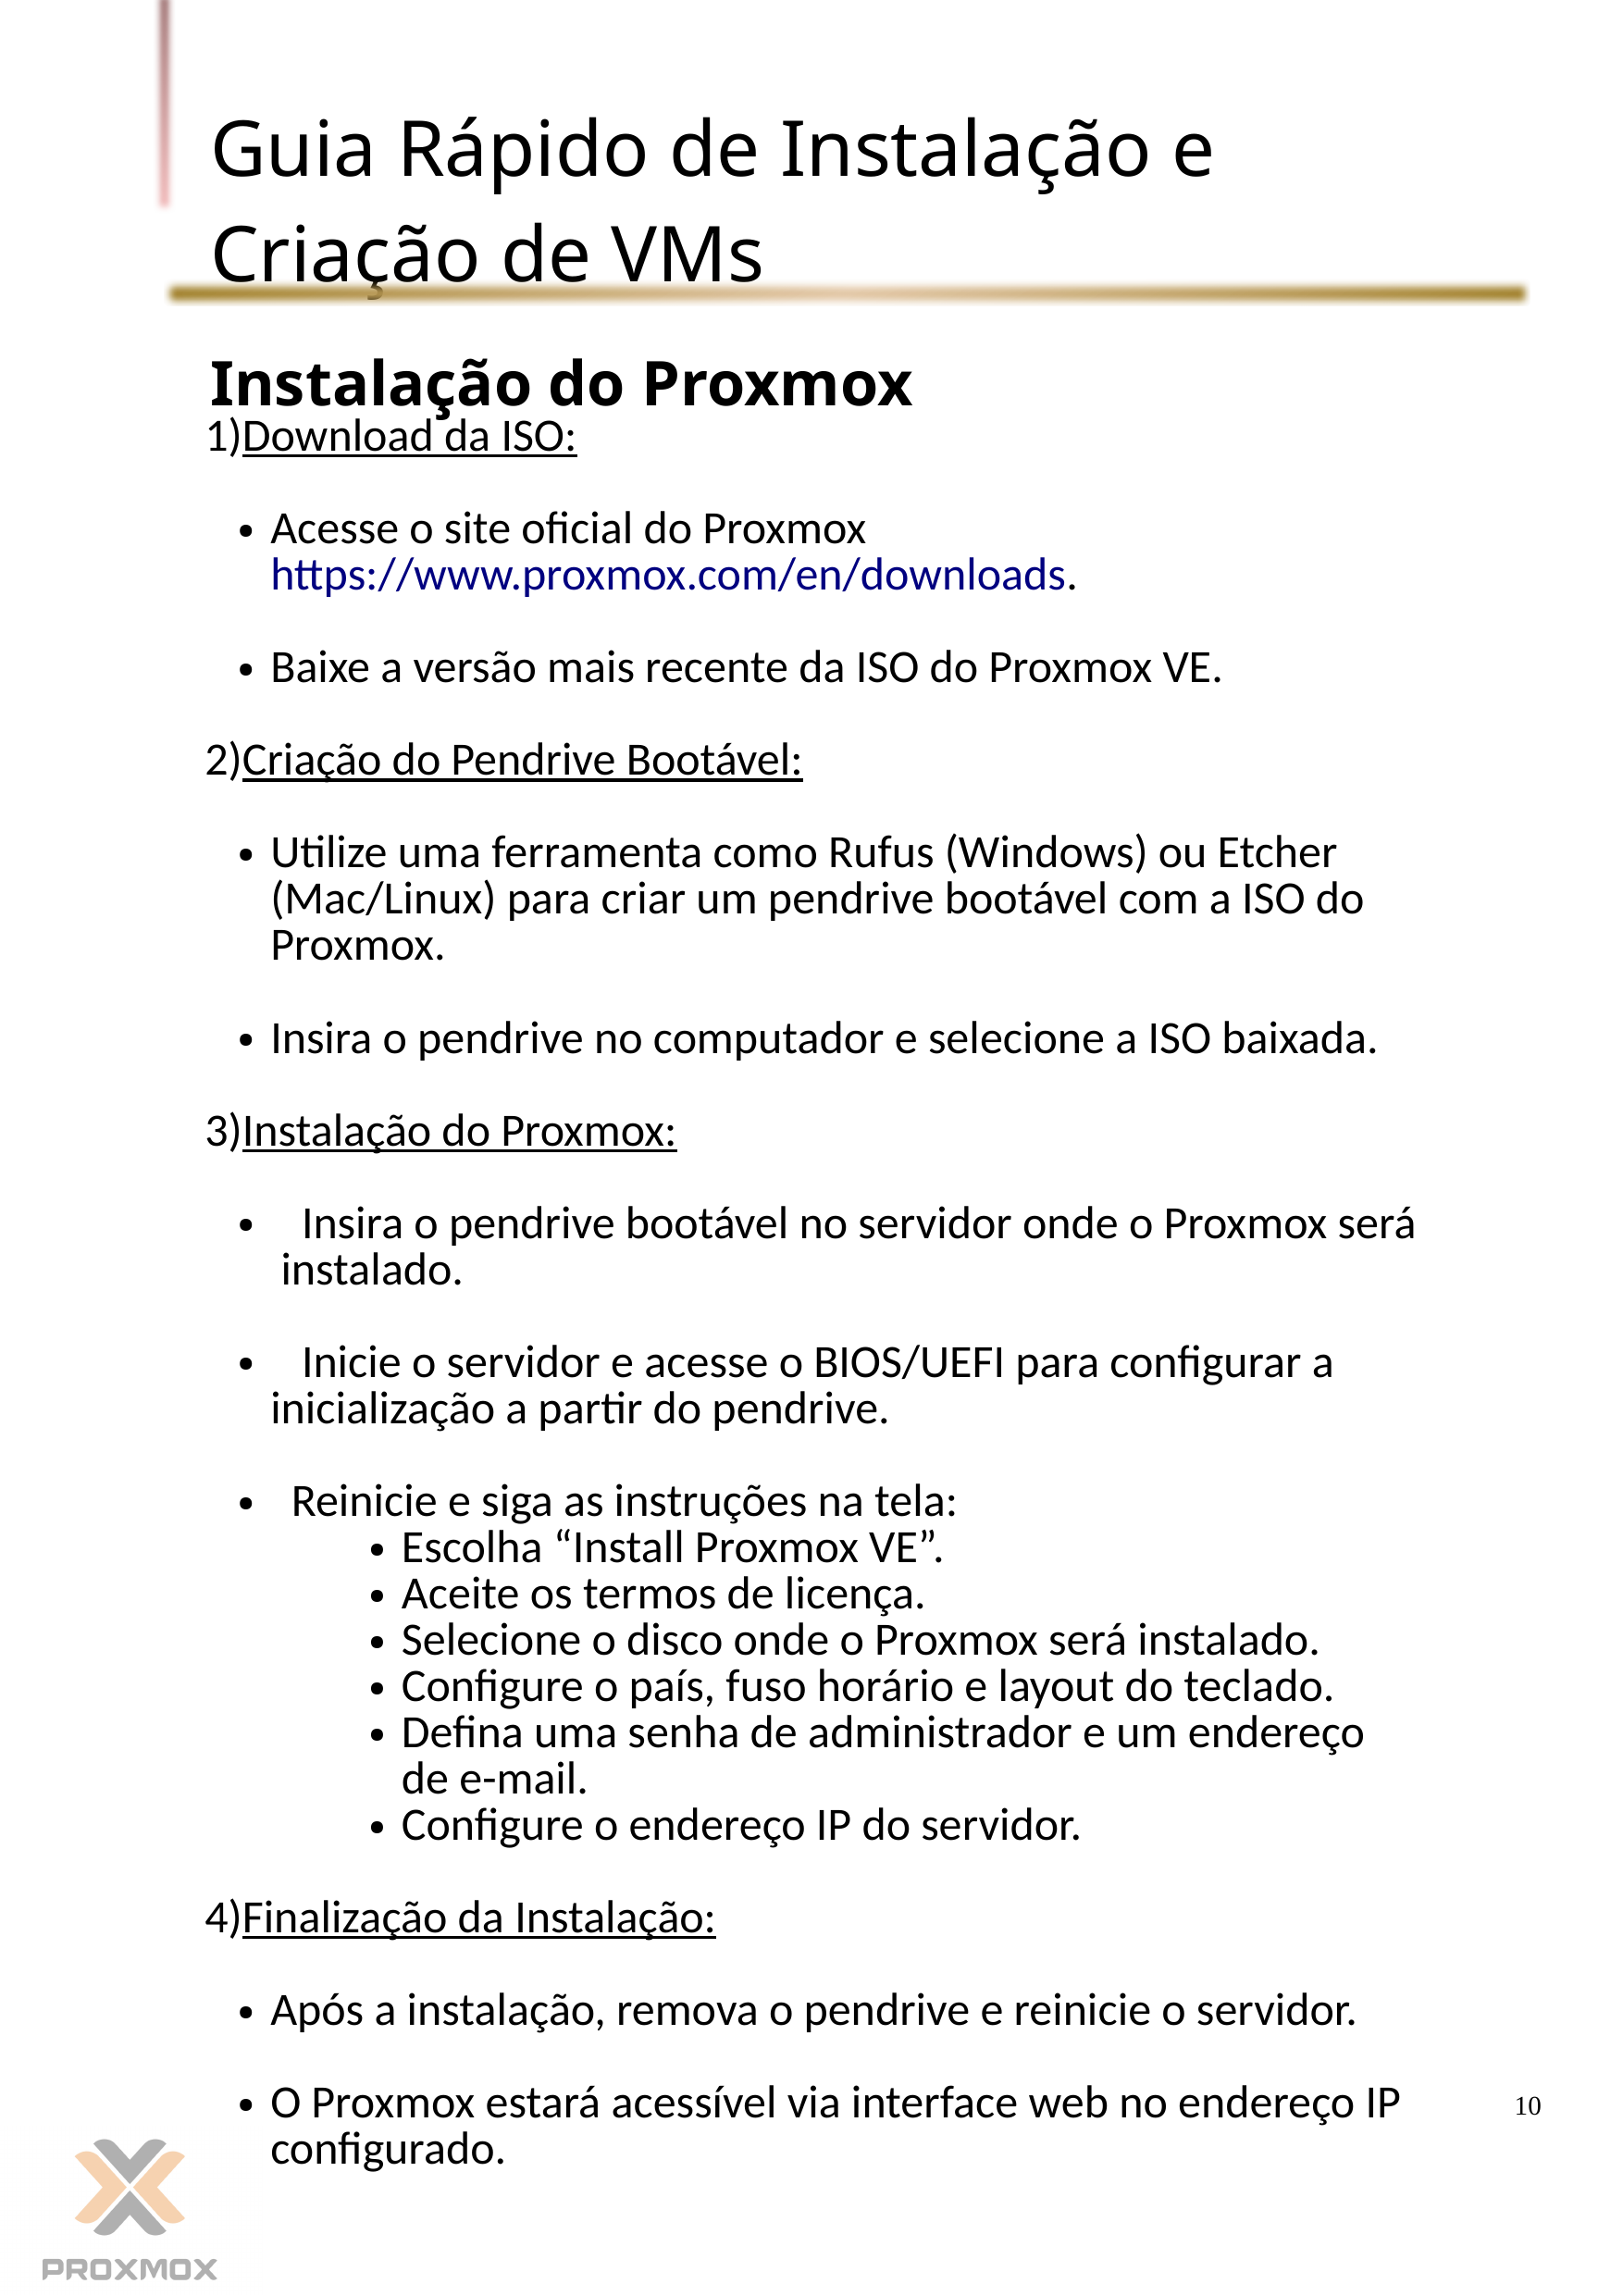

Guia Rápido de Instalação e Criação de VMs
Instalação do Proxmox
Download da ISO:
Acesse o site oficial do Proxmox https://www.proxmox.com/en/downloads.
Baixe a versão mais recente da ISO do Proxmox VE.
Criação do Pendrive Bootável:
Utilize uma ferramenta como Rufus (Windows) ou Etcher (Mac/Linux) para criar um pendrive bootável com a ISO do Proxmox.
Insira o pendrive no computador e selecione a ISO baixada.
Instalação do Proxmox:
 Insira o pendrive bootável no servidor onde o Proxmox será instalado.
 Inicie o servidor e acesse o BIOS/UEFI para configurar a inicialização a partir do pendrive.
 Reinicie e siga as instruções na tela:
Escolha “Install Proxmox VE”.
Aceite os termos de licença.
Selecione o disco onde o Proxmox será instalado.
Configure o país, fuso horário e layout do teclado.
Defina uma senha de administrador e um endereço de e-mail.
Configure o endereço IP do servidor.
Finalização da Instalação:
Após a instalação, remova o pendrive e reinicie o servidor.
O Proxmox estará acessível via interface web no endereço IP configurado.
10